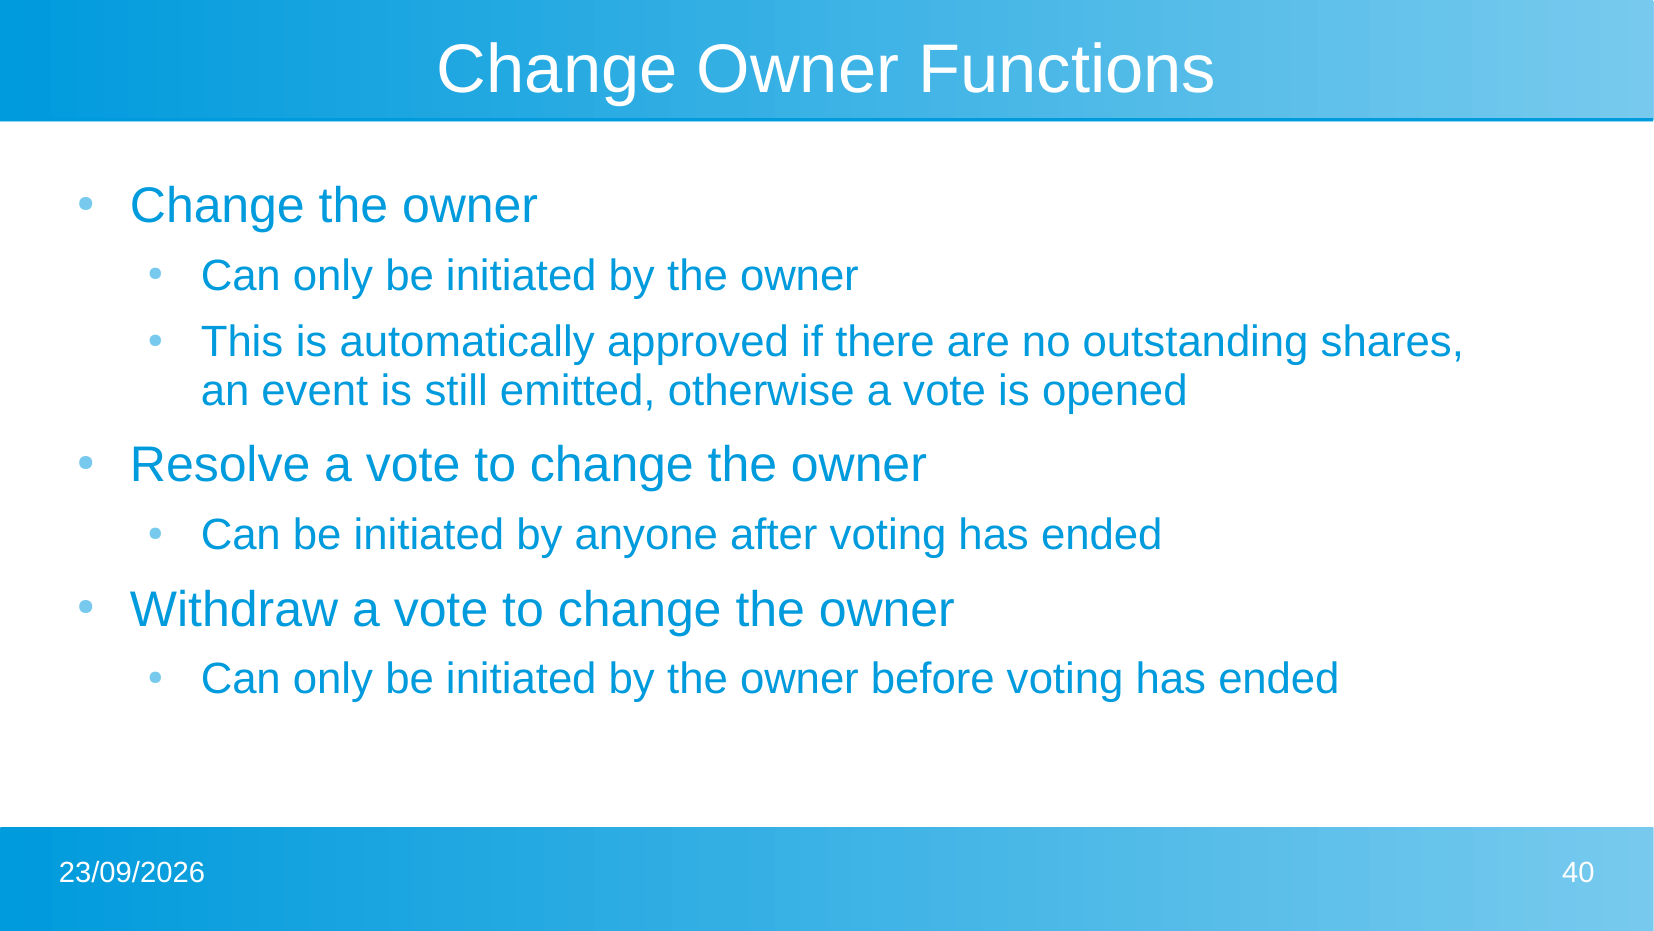

# Change Owner Functions
Change the owner
Can only be initiated by the owner
This is automatically approved if there are no outstanding shares,
an event is still emitted, otherwise a vote is opened
Resolve a vote to change the owner
Can be initiated by anyone after voting has ended
Withdraw a vote to change the owner
Can only be initiated by the owner before voting has ended
40